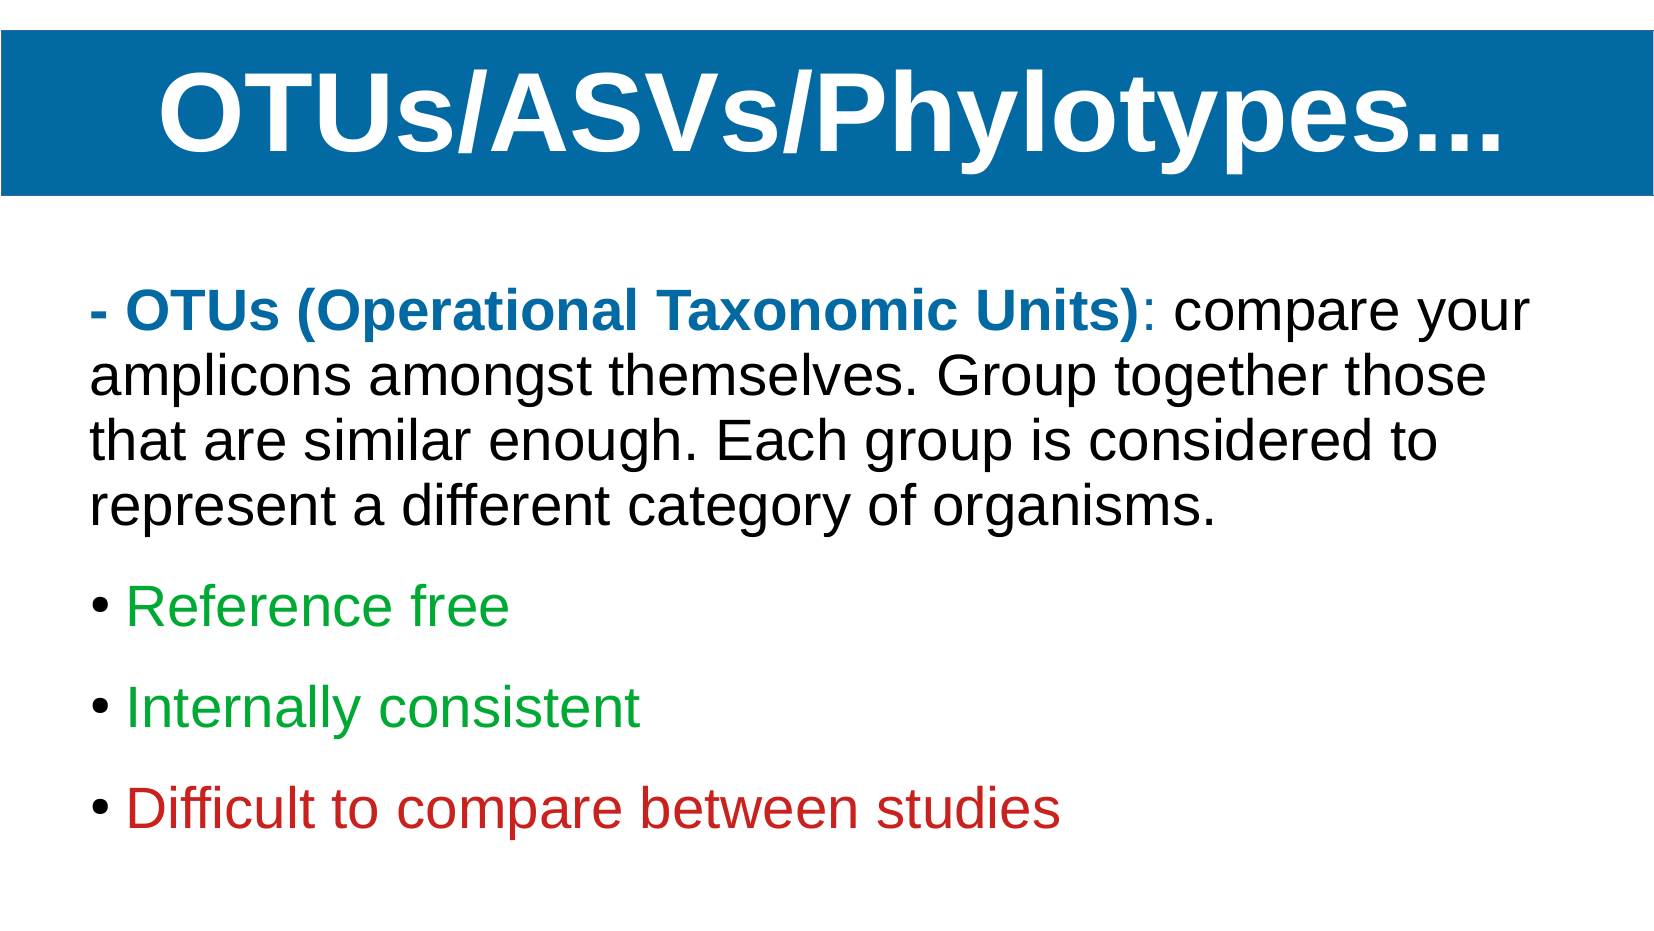

OTUs/ASVs/Phylotypes...
- OTUs (Operational Taxonomic Units): compare your amplicons amongst themselves. Group together those that are similar enough. Each group is considered to represent a different category of organisms.
Reference free
Internally consistent
Difficult to compare between studies